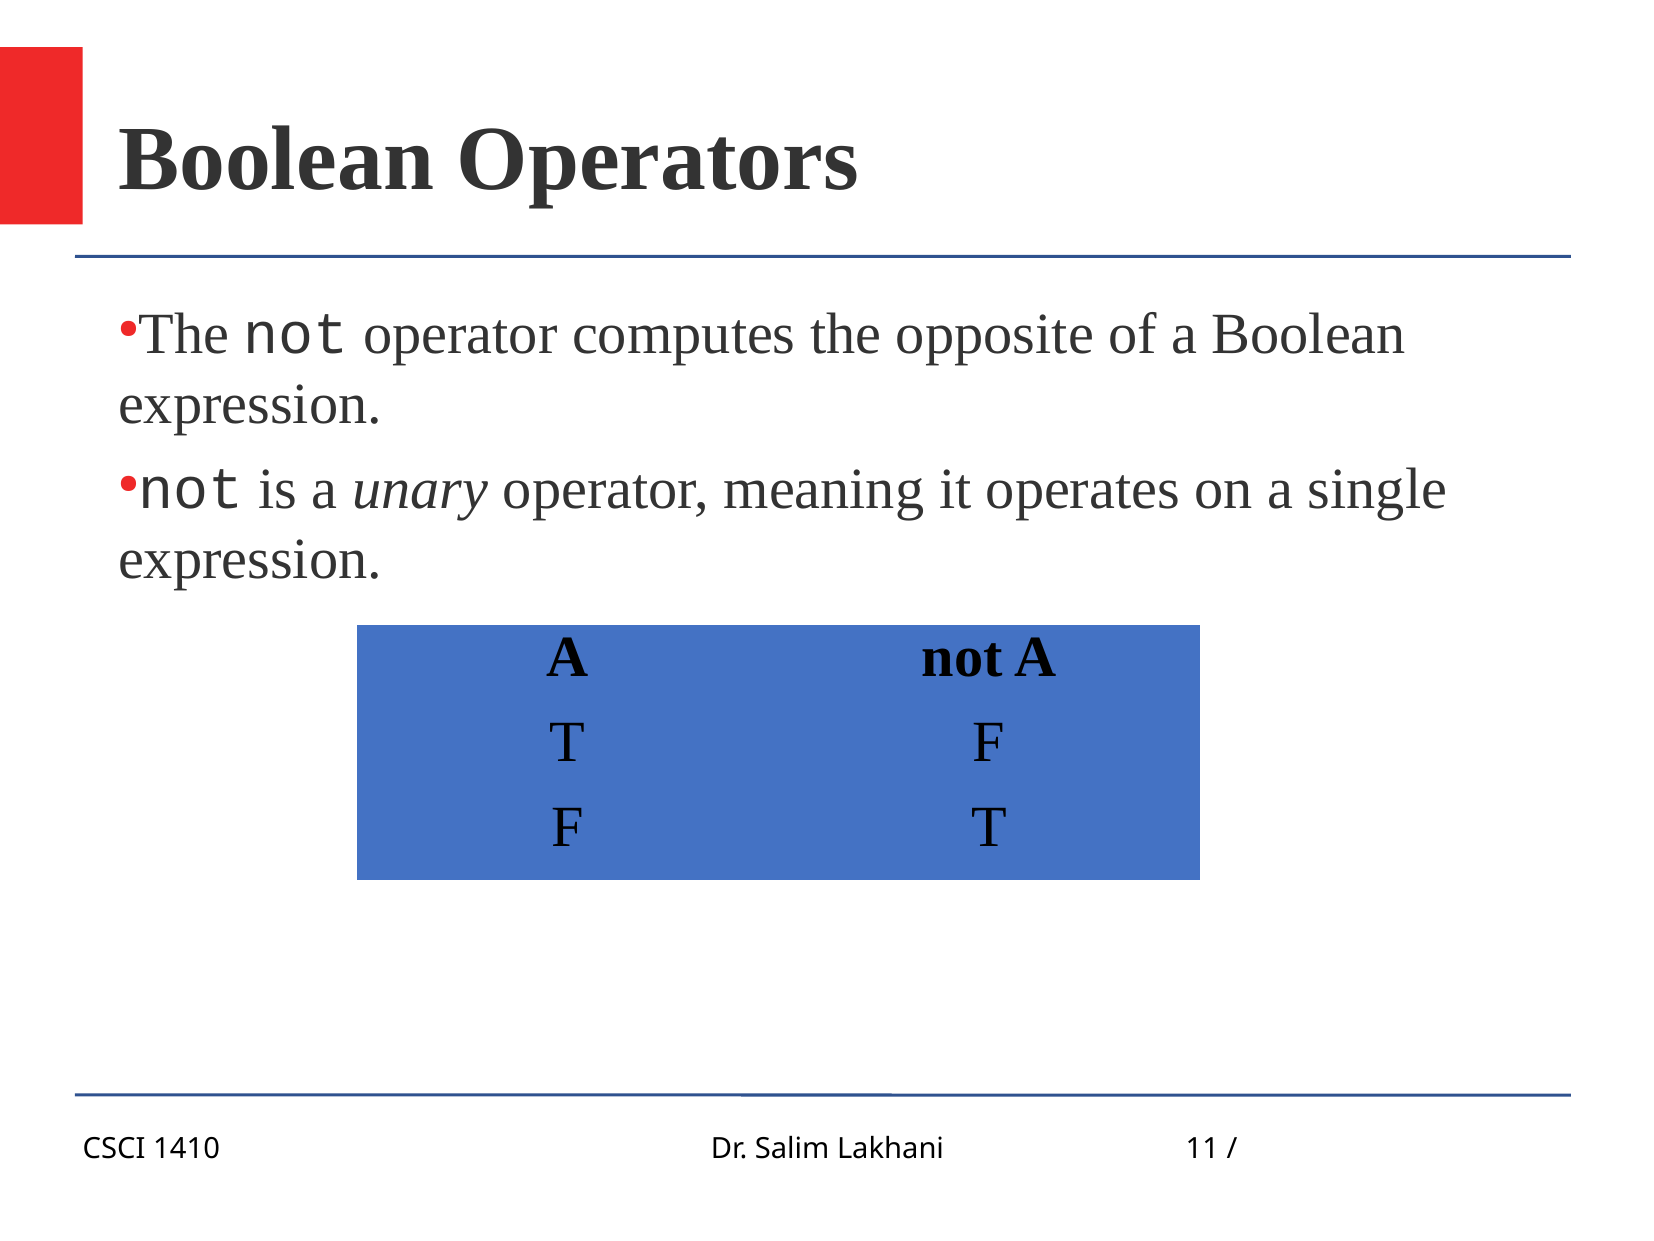

# Boolean Operators
The not operator computes the opposite of a Boolean expression.
not is a unary operator, meaning it operates on a single expression.
| A | not A |
| --- | --- |
| T | F |
| F | T |
CSCI 1410
Dr. Salim Lakhani
10 /